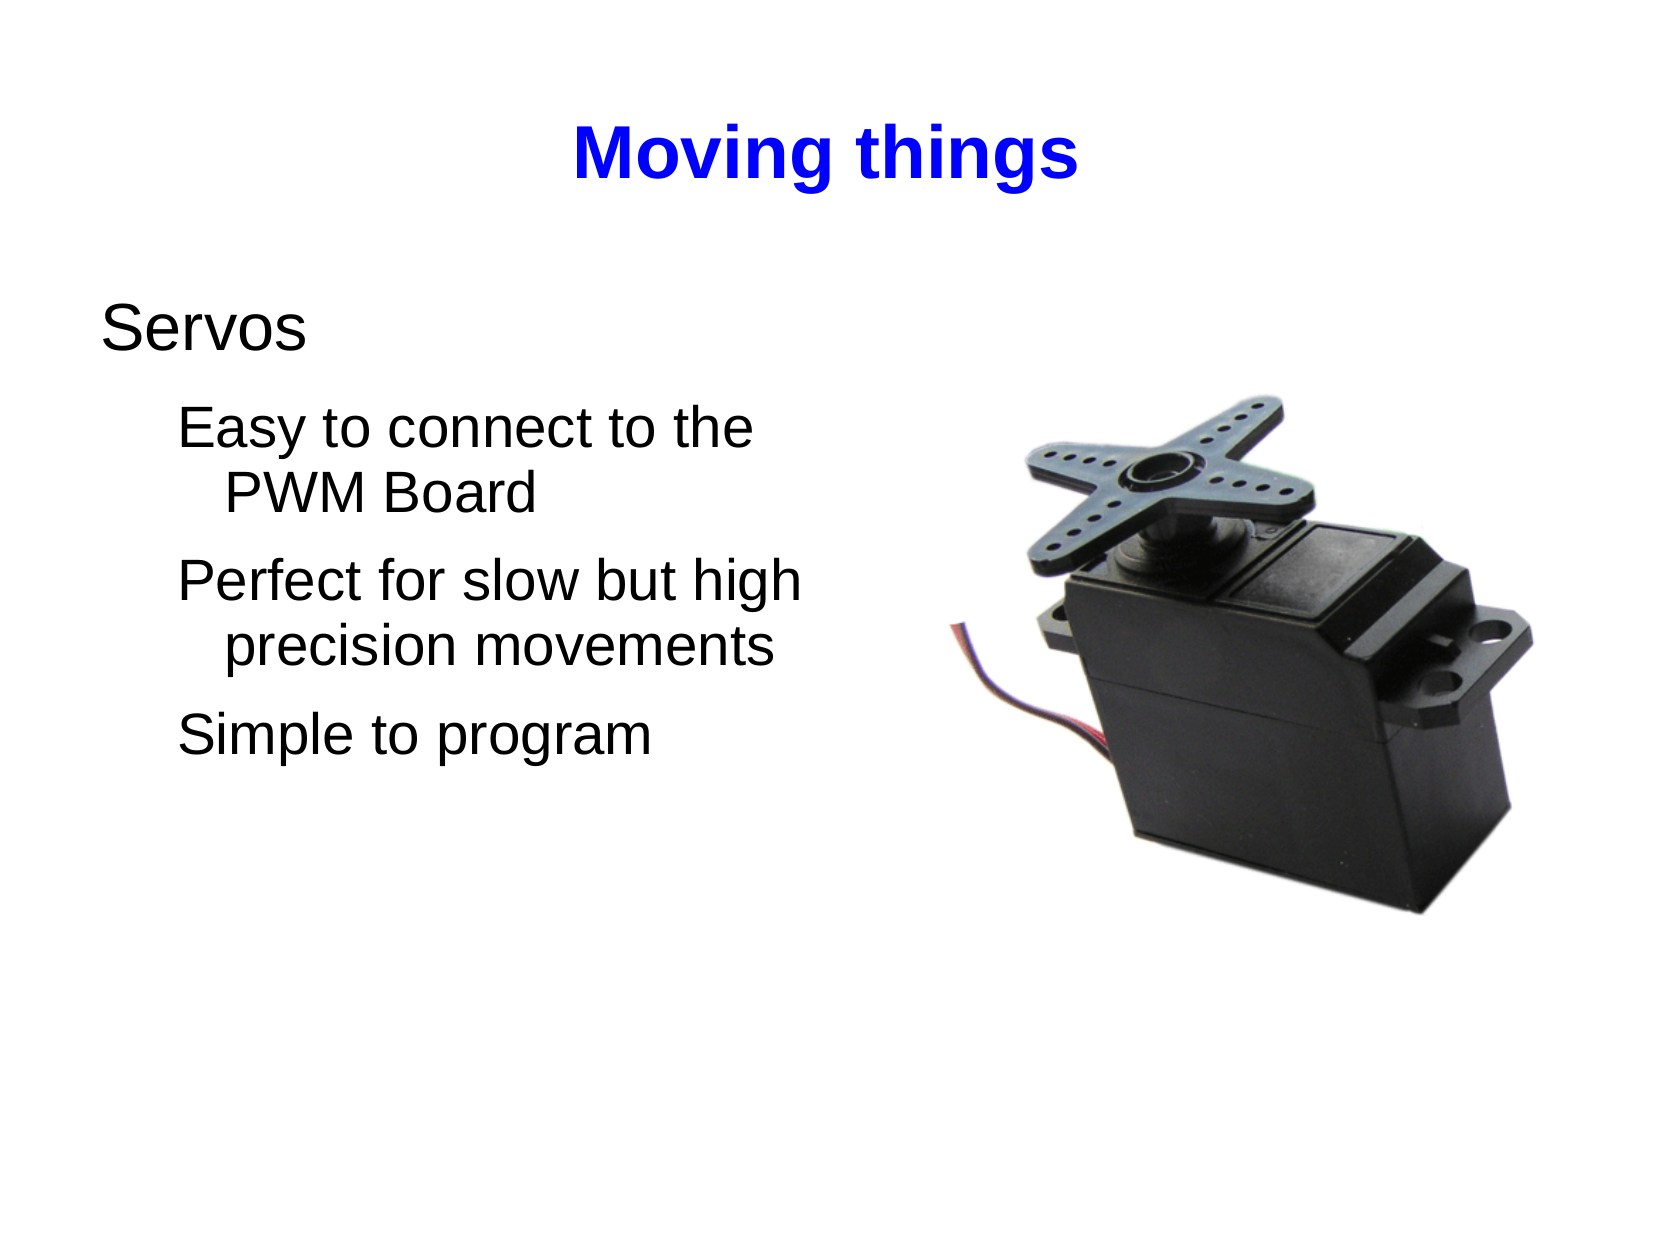

# Moving things
Servos
Easy to connect to the PWM Board
Perfect for slow but high precision movements
Simple to program